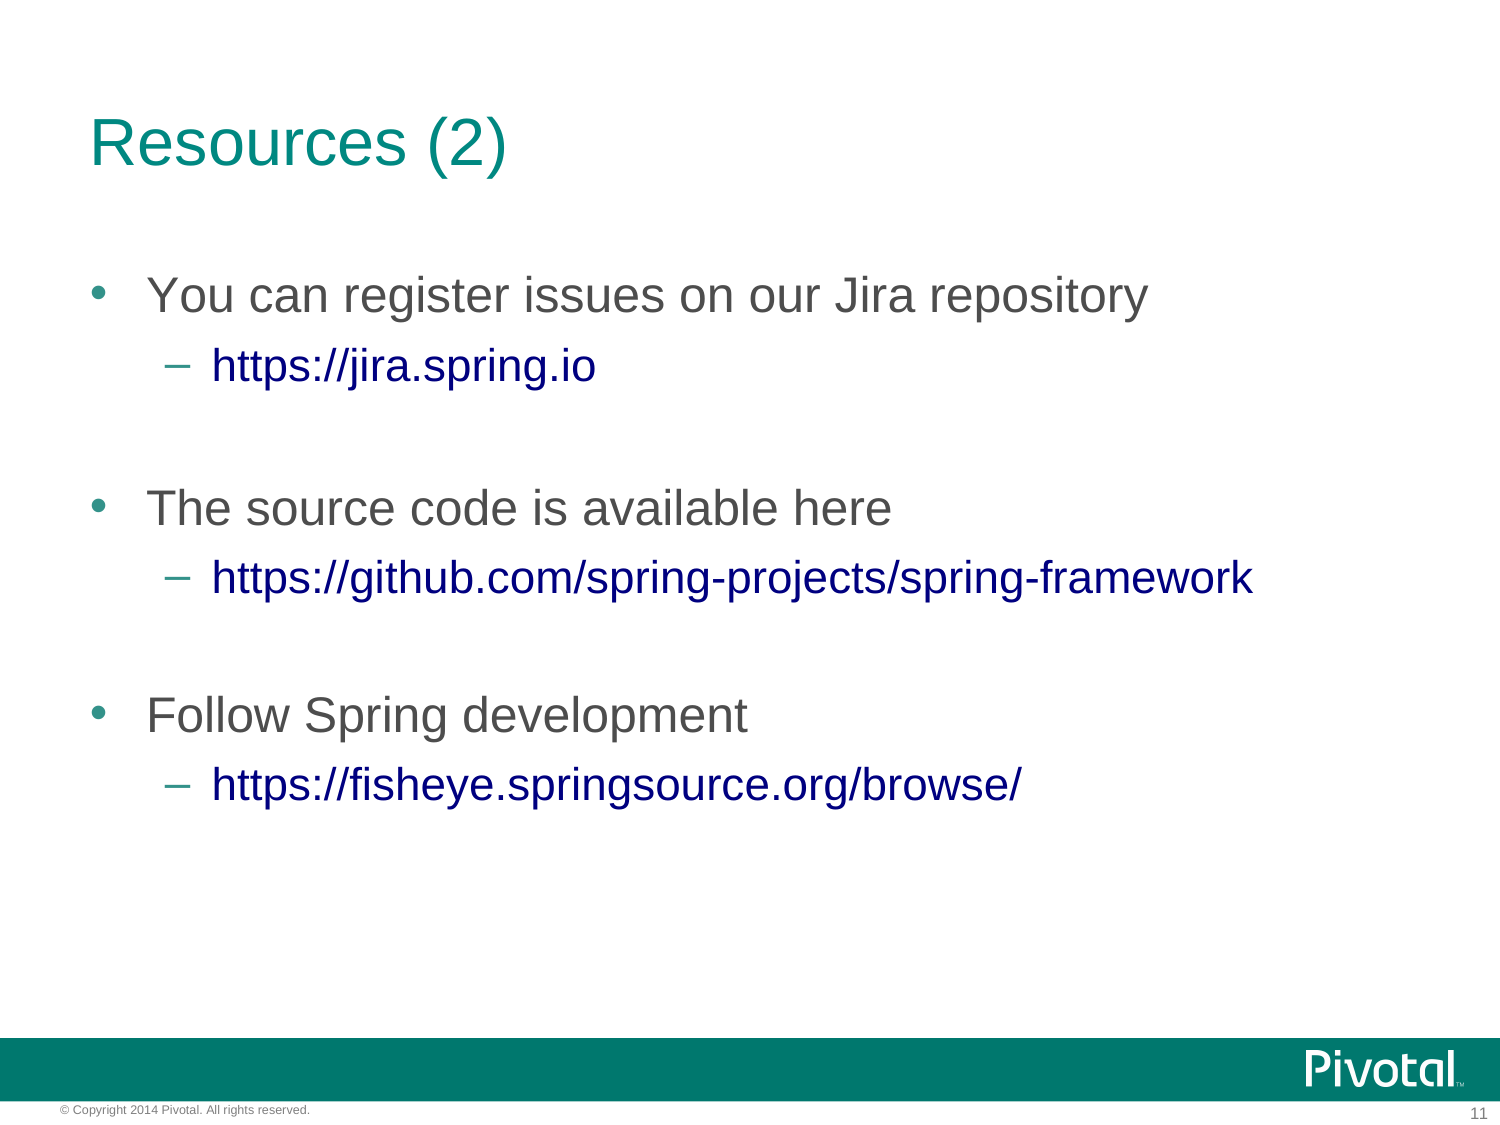

# Resources (2)
You can register issues on our Jira repository
https://jira.spring.io
The source code is available here
https://github.com/spring-projects/spring-framework
Follow Spring development
https://fisheye.springsource.org/browse/